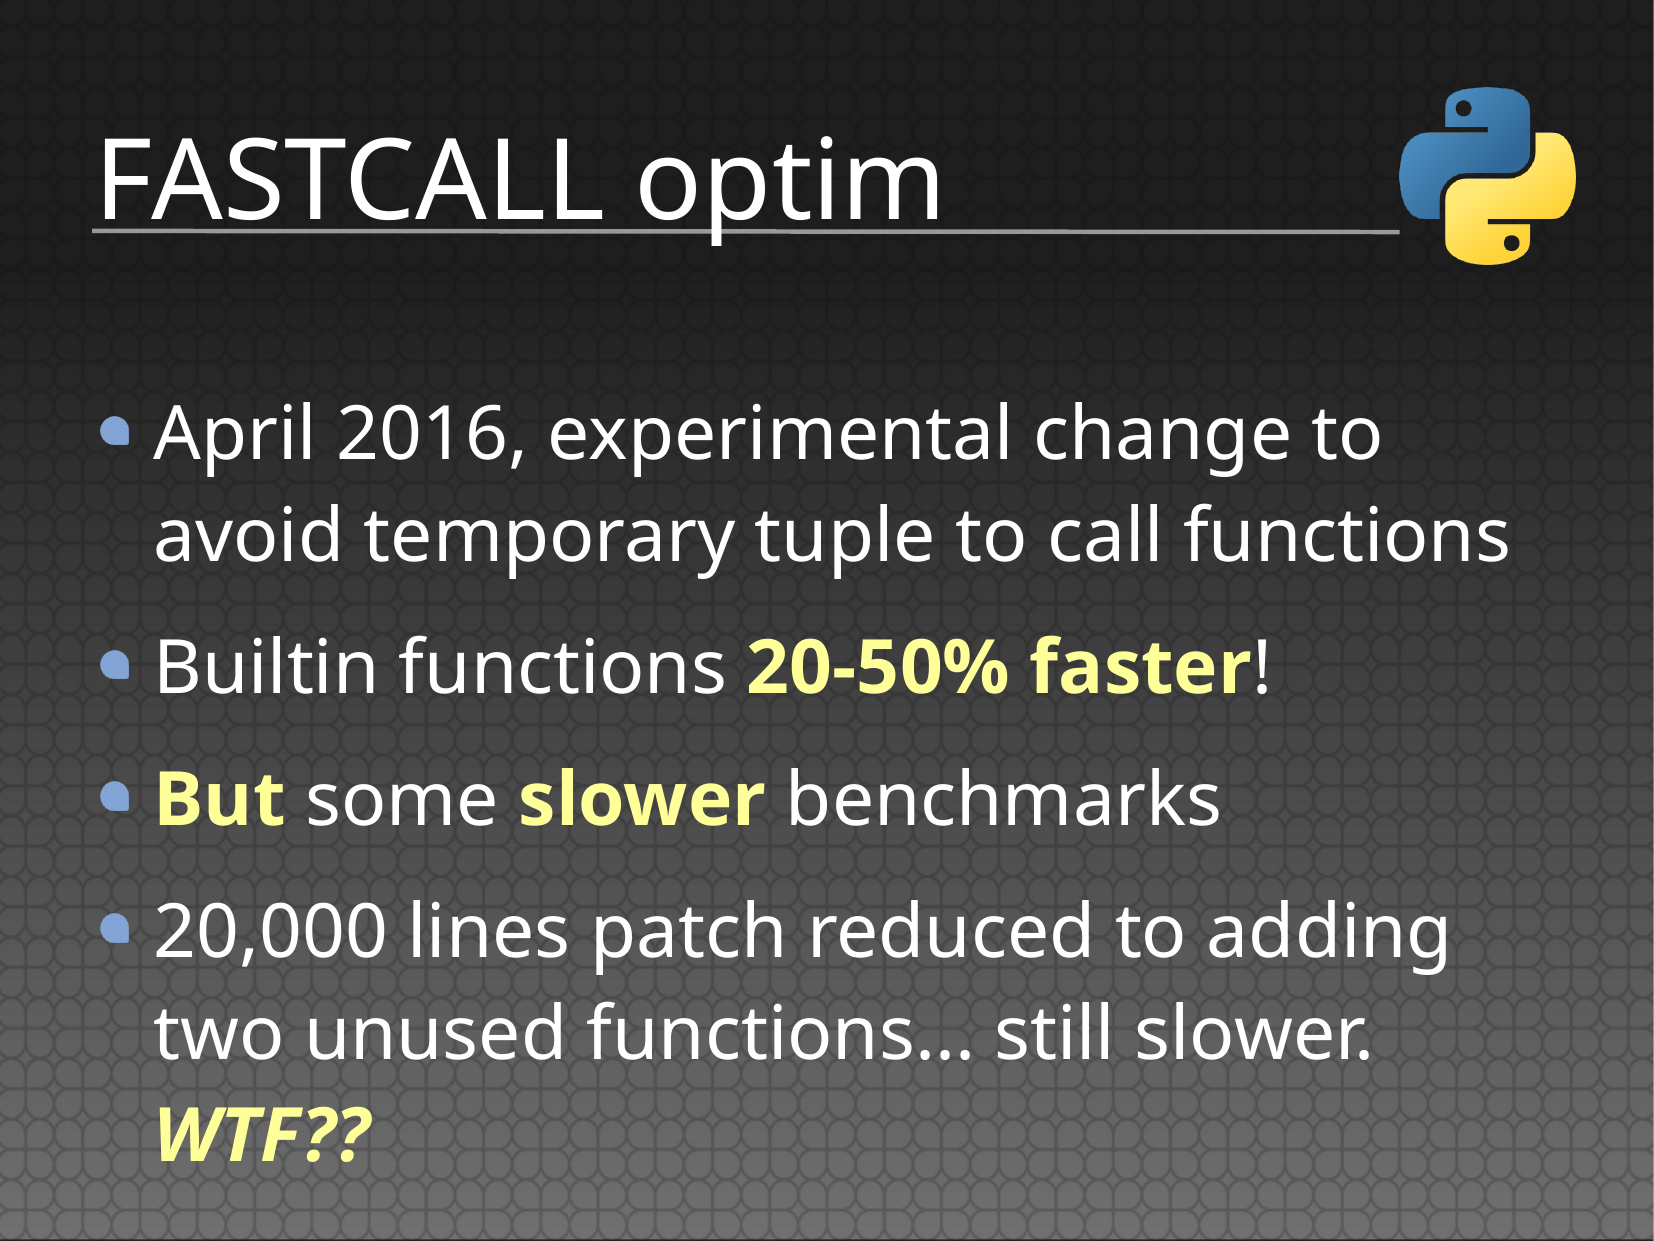

FASTCALL optim
# April 2016, experimental change to avoid temporary tuple to call functions
Builtin functions 20-50% faster!
But some slower benchmarks
20,000 lines patch reduced to adding two unused functions... still slower. WTF??